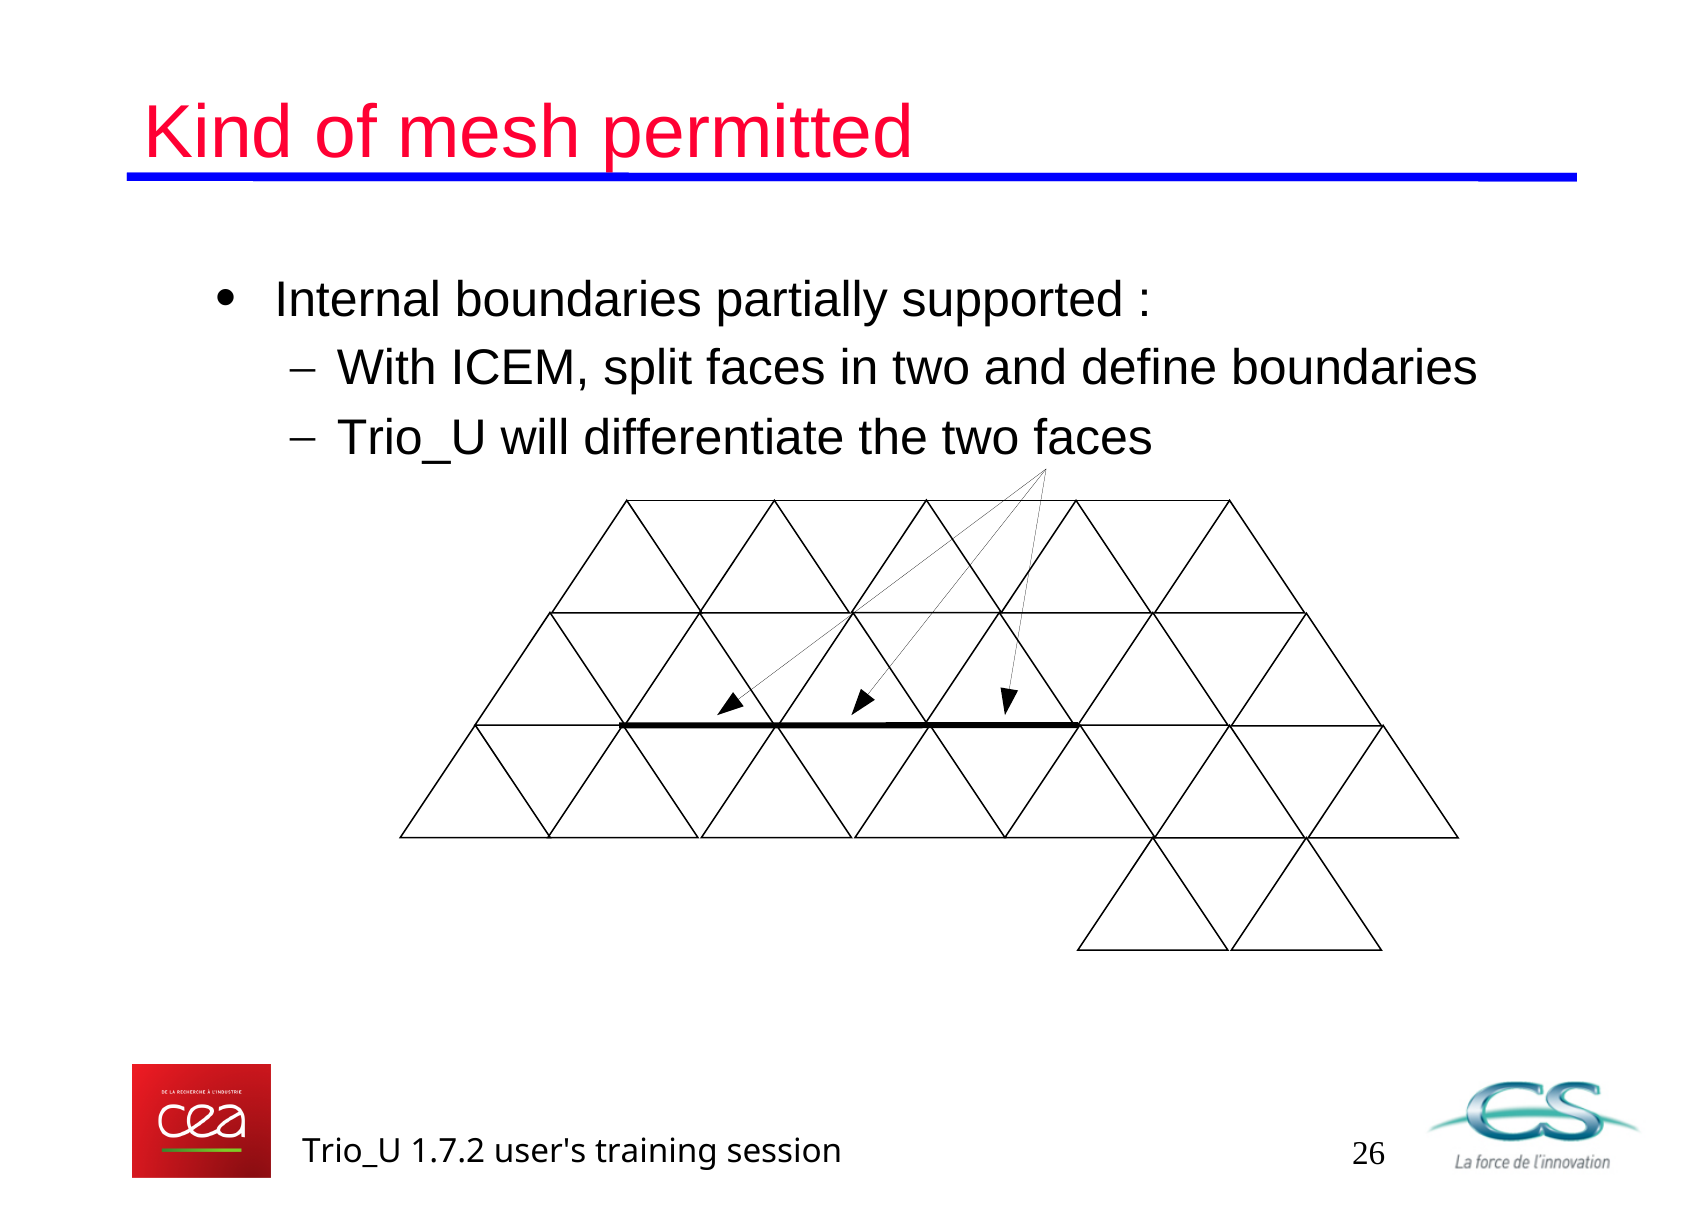

# Kind of mesh permitted
Internal boundaries partially supported :
With ICEM, split faces in two and define boundaries
Trio_U will differentiate the two faces
Trio_U 1.7.2 user's training session
26